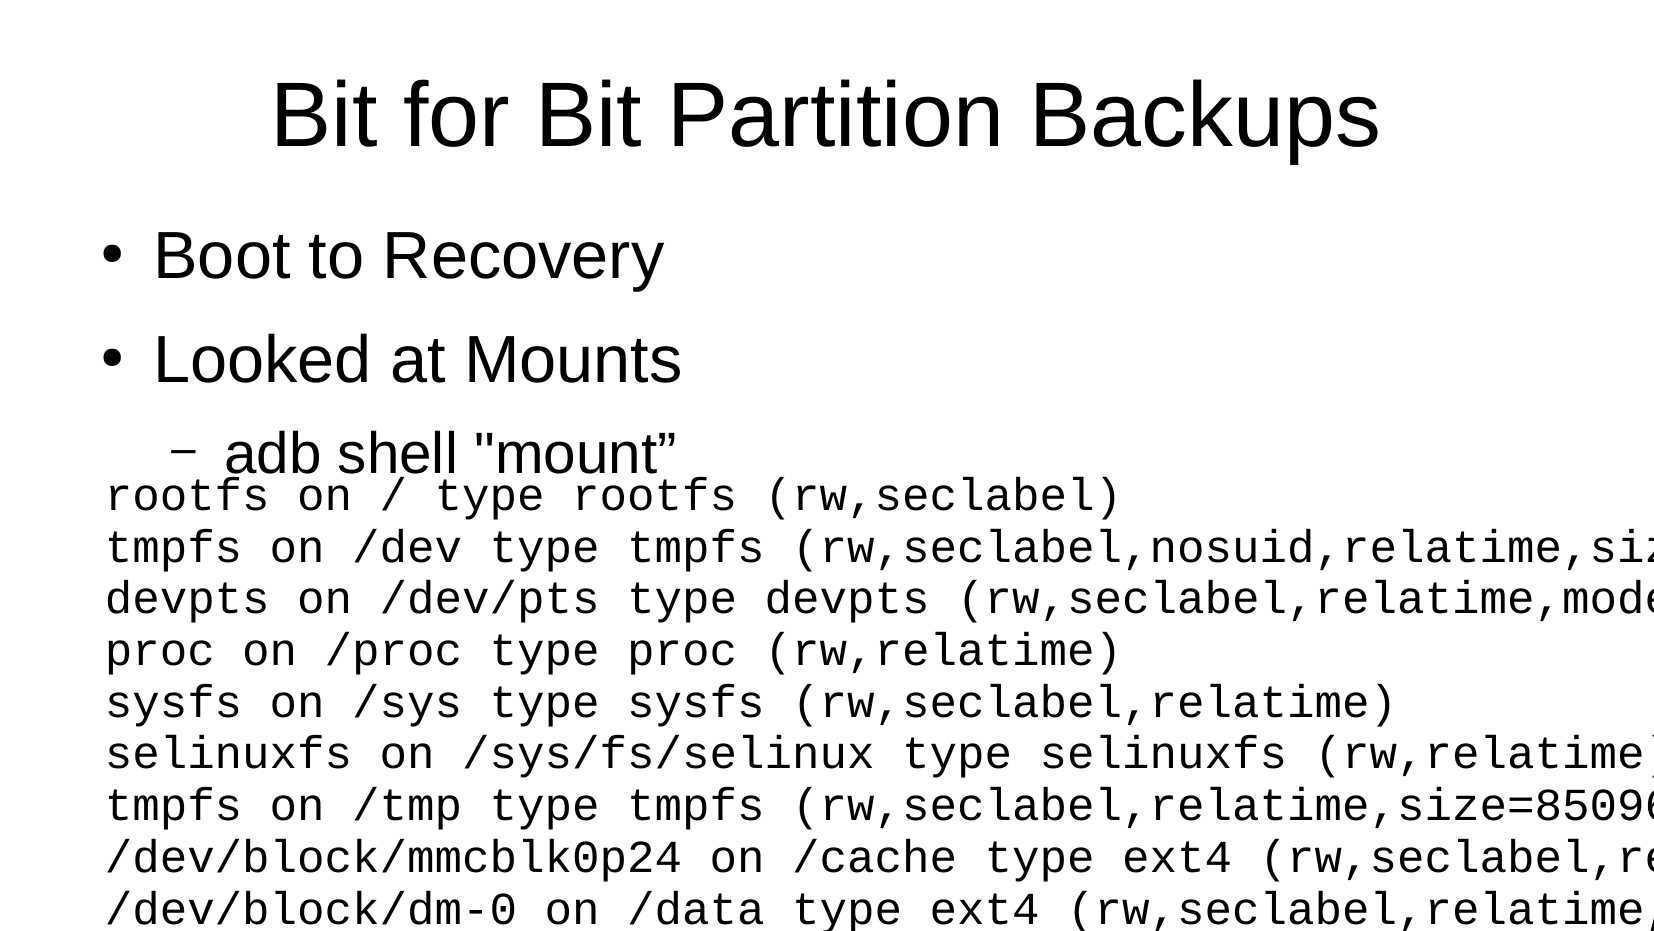

# Bit for Bit Partition Backups
Boot to Recovery
Looked at Mounts
adb shell "mount”
rootfs on / type rootfs (rw,seclabel)
tmpfs on /dev type tmpfs (rw,seclabel,nosuid,relatime,size=850964k,nr_inodes=
devpts on /dev/pts type devpts (rw,seclabel,relatime,mode=600)
proc on /proc type proc (rw,relatime)
sysfs on /sys type sysfs (rw,seclabel,relatime)
selinuxfs on /sys/fs/selinux type selinuxfs (rw,relatime)
tmpfs on /tmp type tmpfs (rw,seclabel,relatime,size=850964k,nr_inodes=129291)
/dev/block/mmcblk0p24 on /cache type ext4 (rw,seclabel,relatime,data=ordered)
/dev/block/dm-0 on /data type ext4 (rw,seclabel,relatime,data=ordered)
/dev/block/dm-1 on /external_sd type f2fs (rw,seclabel,relatime,background_gc=on
/dev/block/dm-1 on /sdcard type f2fs (rw,seclabel,relatime,background_gc=on,user